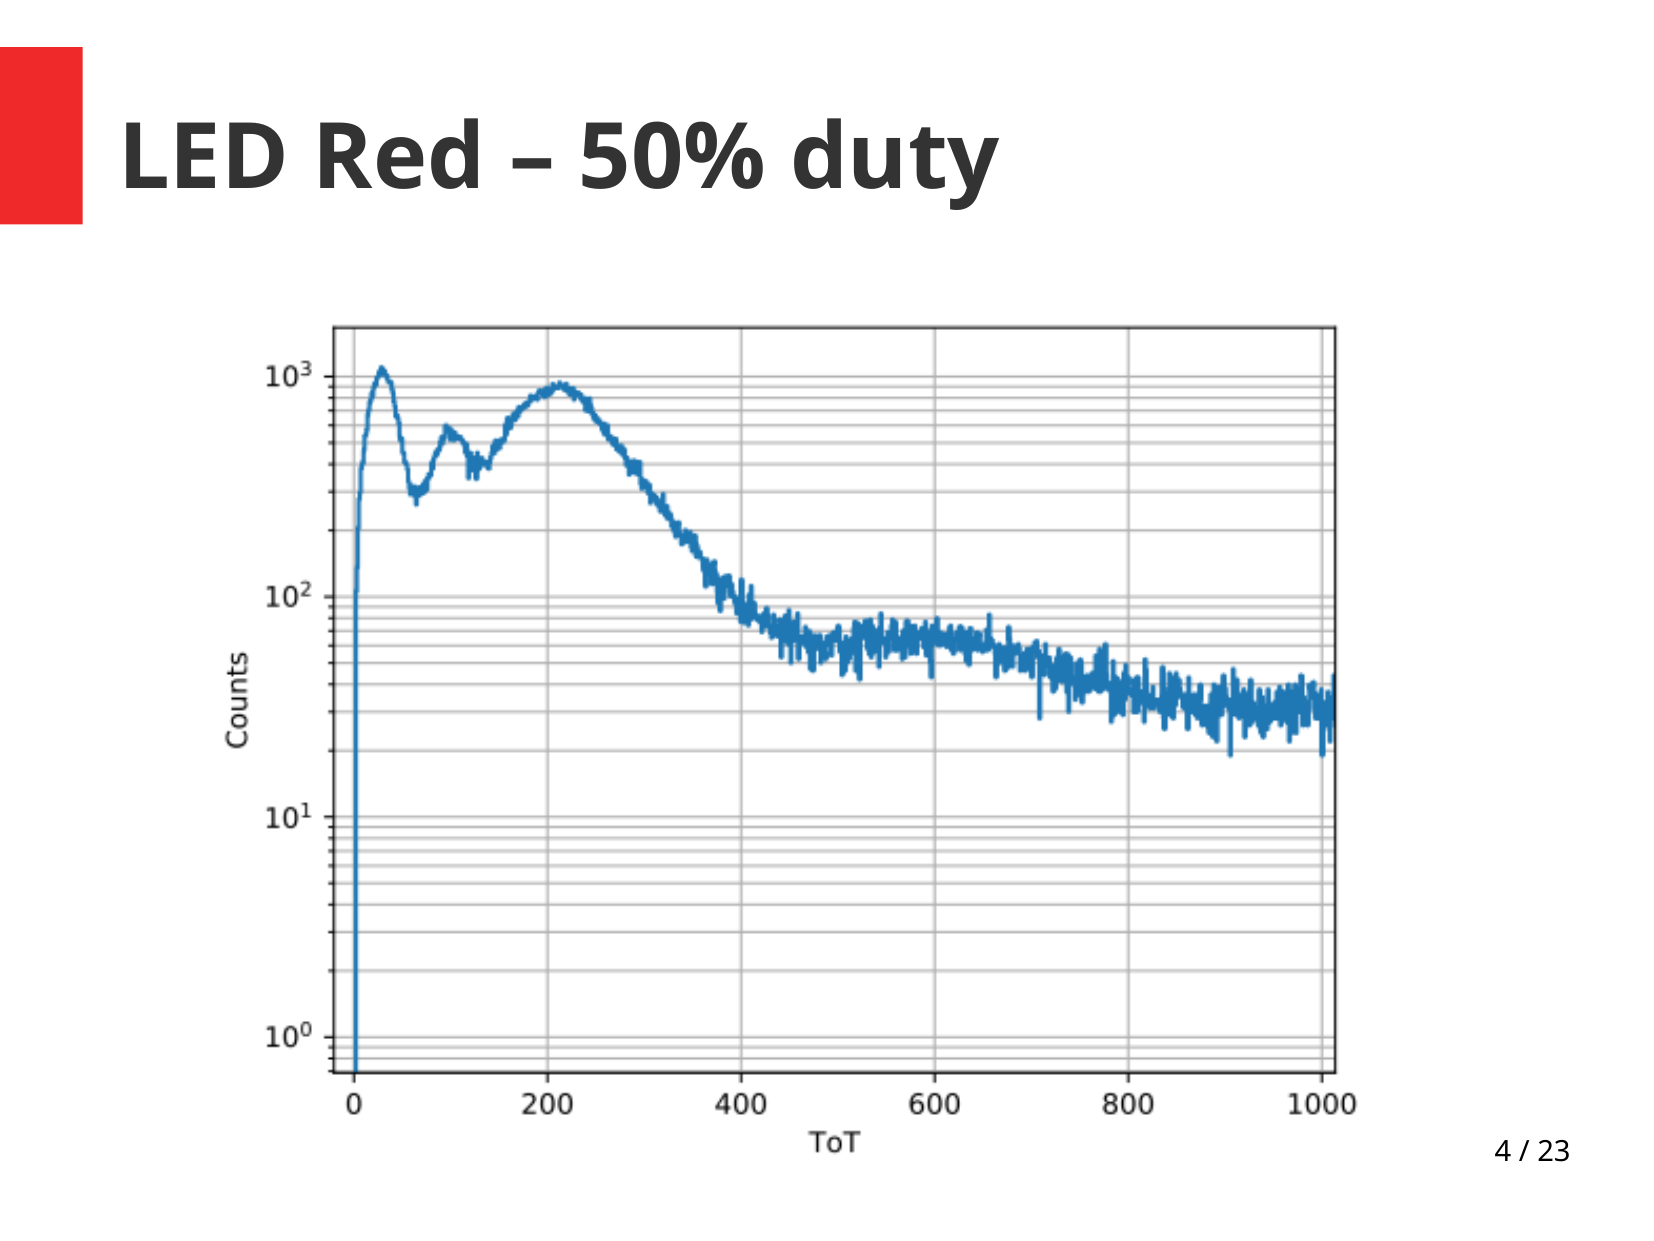

# LED Red – 50% duty
4